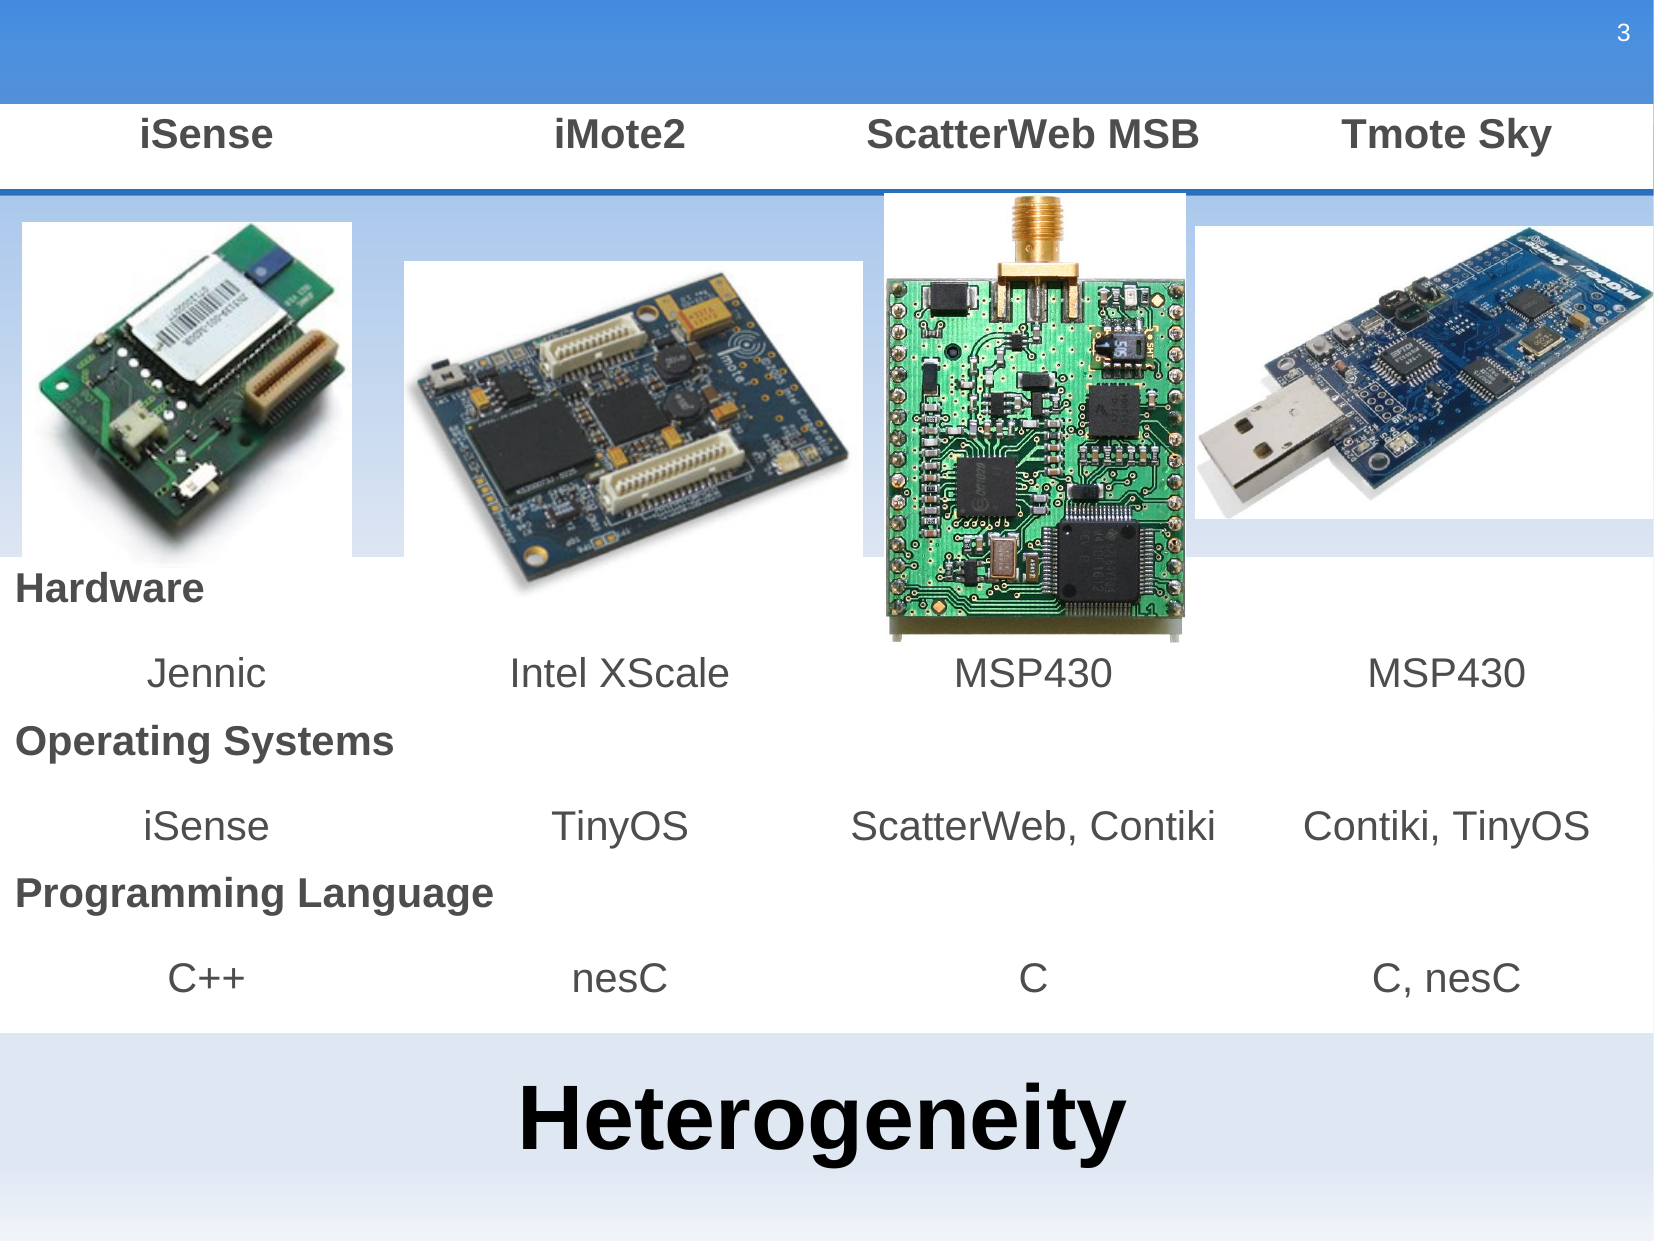

| iSense | iMote2 | ScatterWeb MSB | Tmote Sky |
| --- | --- | --- | --- |
| Hardware | | | |
| --- | --- | --- | --- |
| Jennic | Intel XScale | MSP430 | MSP430 |
| Operating Systems | | | |
| --- | --- | --- | --- |
| iSense | TinyOS | ScatterWeb, Contiki | Contiki, TinyOS |
| Programming Language | | | |
| --- | --- | --- | --- |
| C++ | nesC | C | C, nesC |
# Heterogeneity